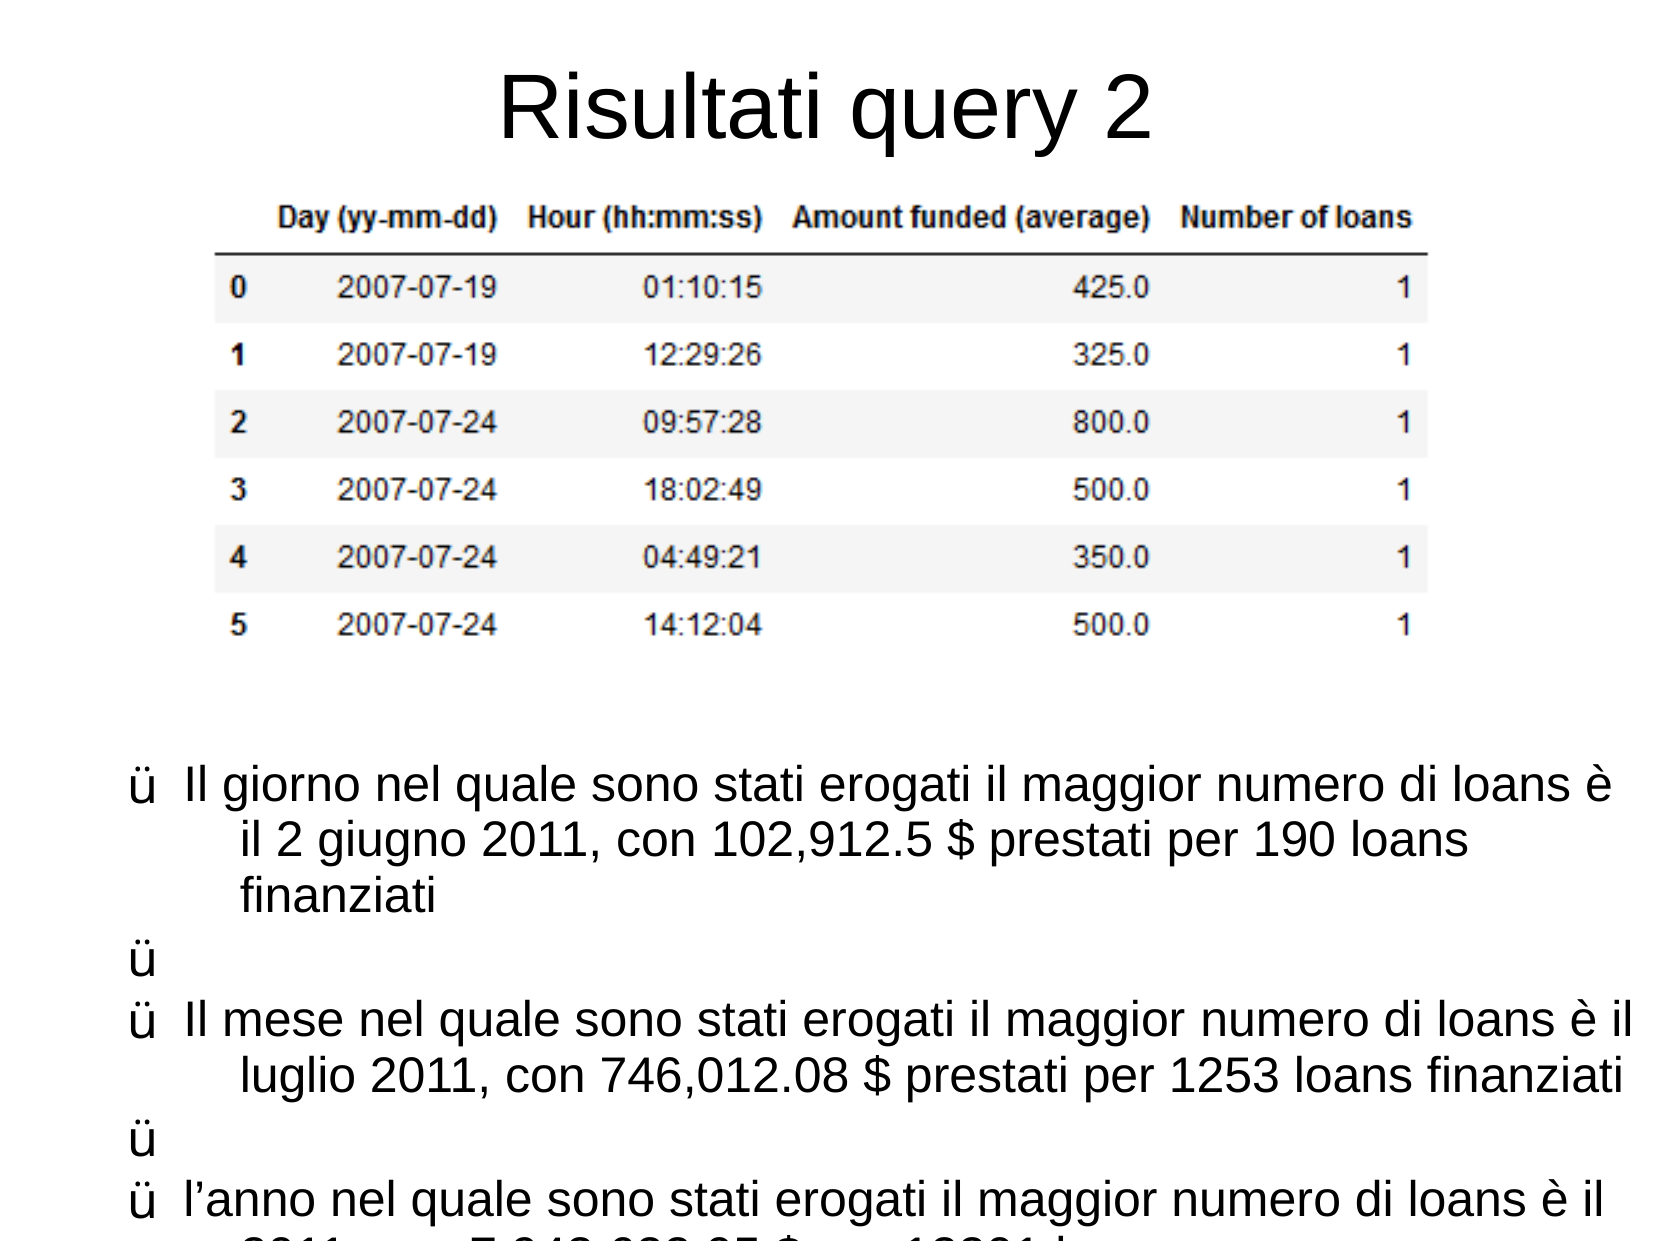

Risultati query 2
Il giorno nel quale sono stati erogati il maggior numero di loans è il 2 giugno 2011, con 102,912.5 $ prestati per 190 loans finanziati
Il mese nel quale sono stati erogati il maggior numero di loans è il luglio 2011, con 746,012.08 $ prestati per 1253 loans finanziati
l’anno nel quale sono stati erogati il maggior numero di loans è il 2011, con 7,943,622.05 $ per 12201 loans